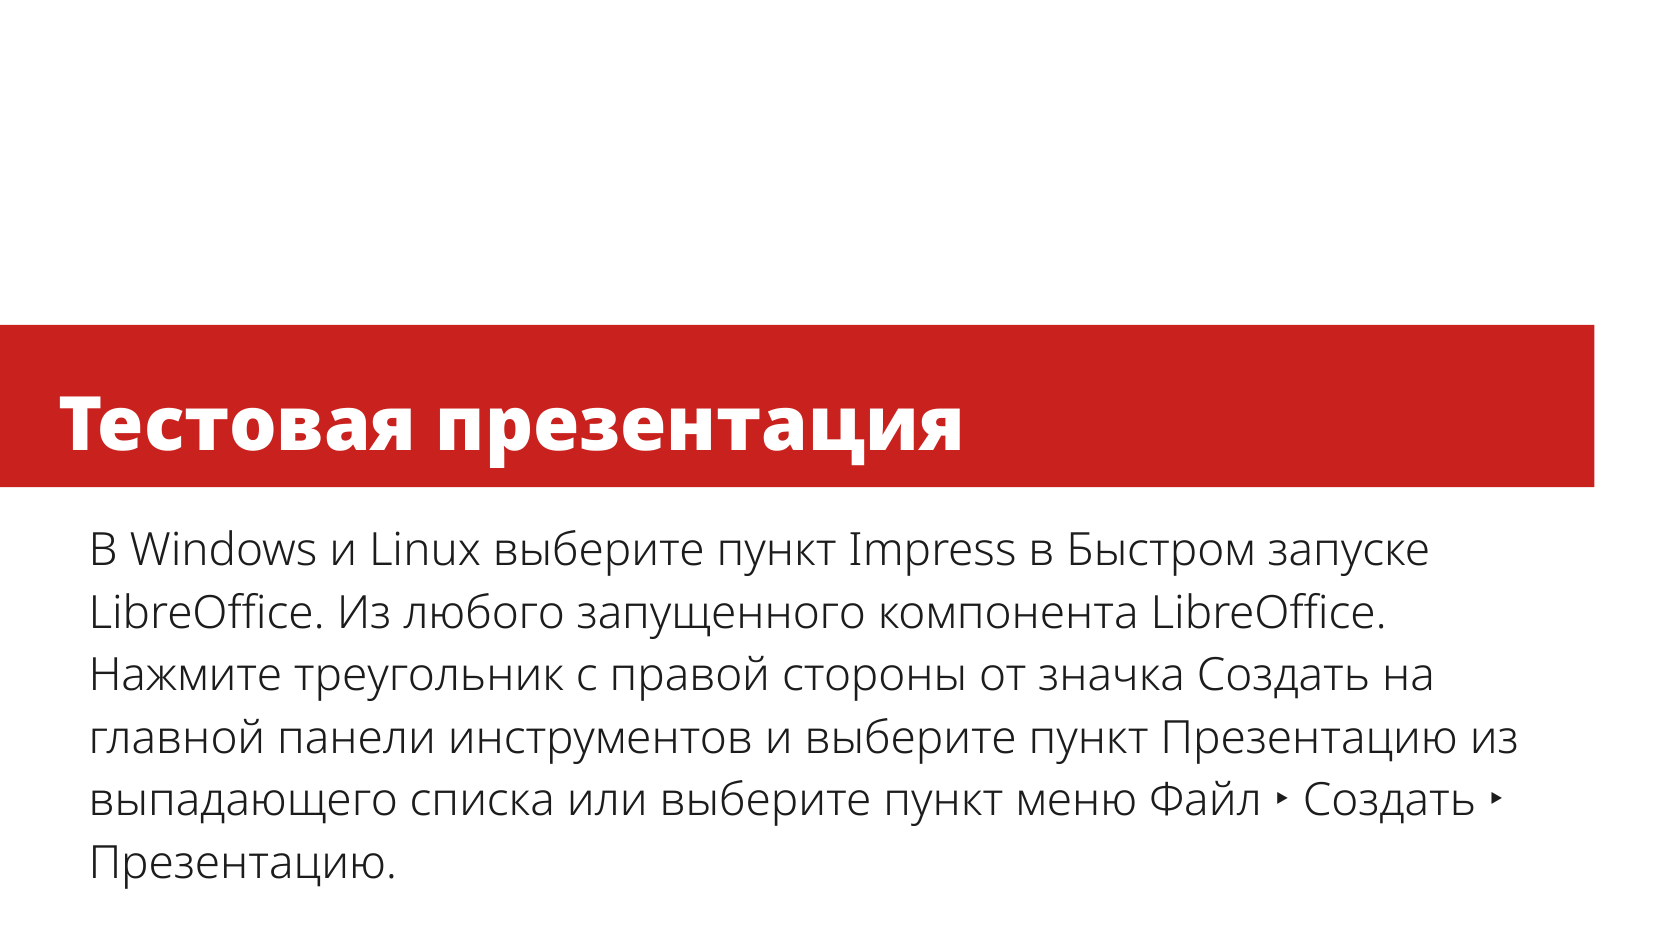

# Тестовая презентация
В Windows и Linux выберите пункт Impress в Быстром запуске LibreOffice. Из любого запущенного компонента LibreOffice. Нажмите треугольник с правой стороны от значка Создать на главной панели инструментов и выберите пункт Презентацию из выпадающего списка или выберите пункт меню Файл ‣ Создать ‣ Презентацию.